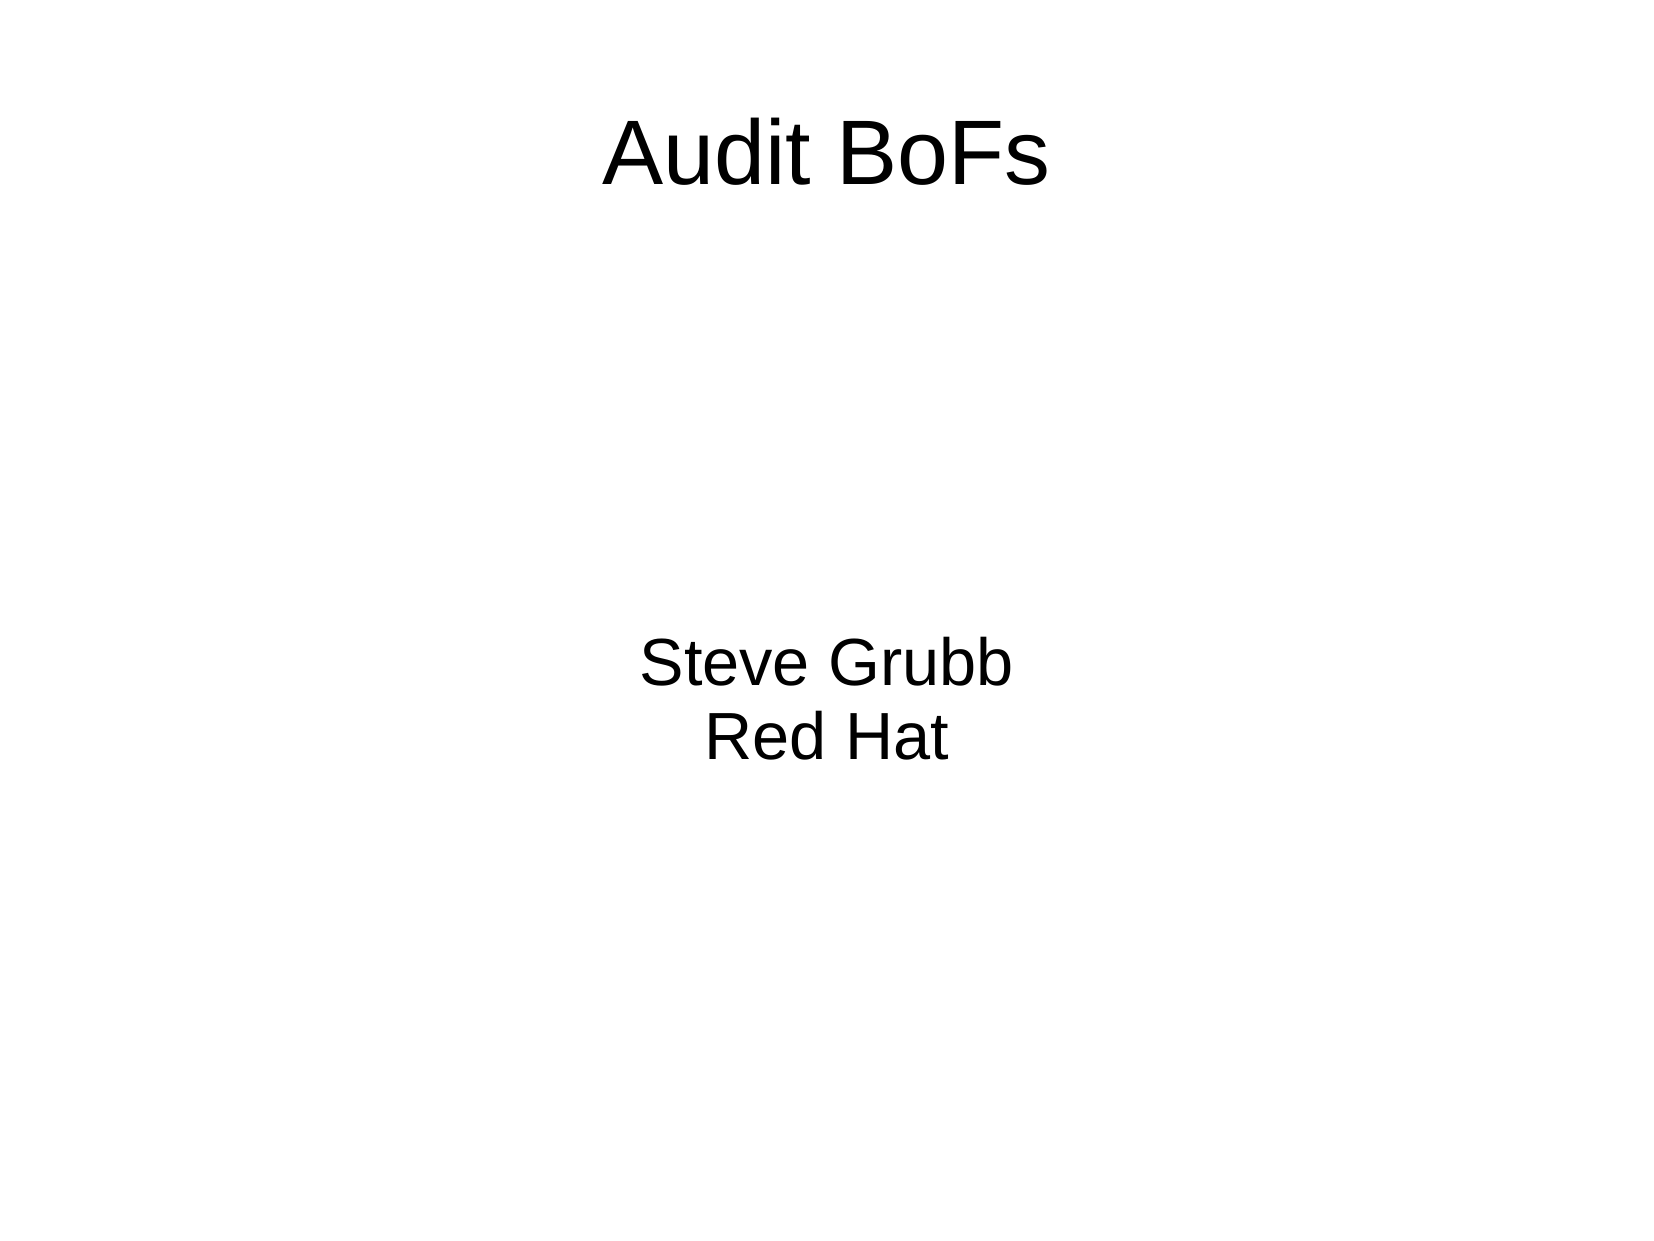

# Audit BoFs
Steve Grubb
Red Hat